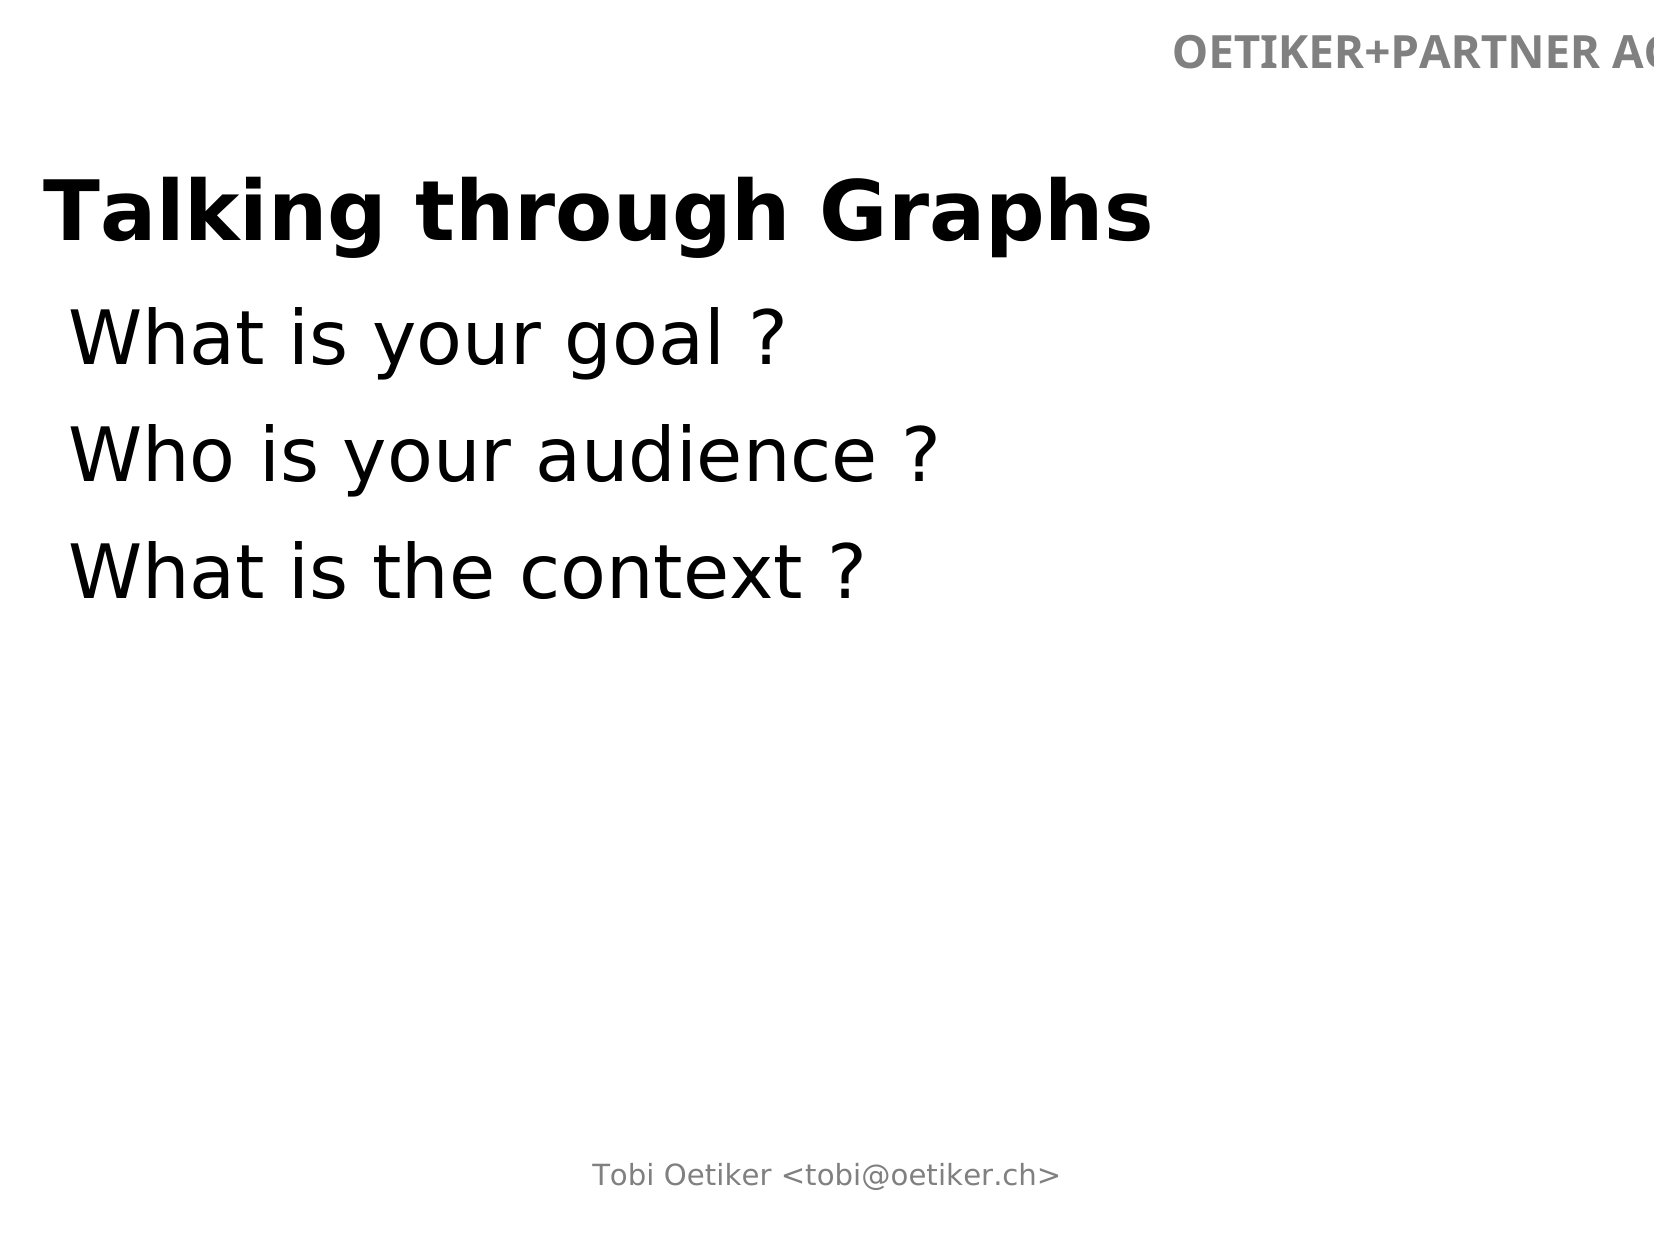

# Talking through Graphs
What is your goal ?
Who is your audience ?
What is the context ?